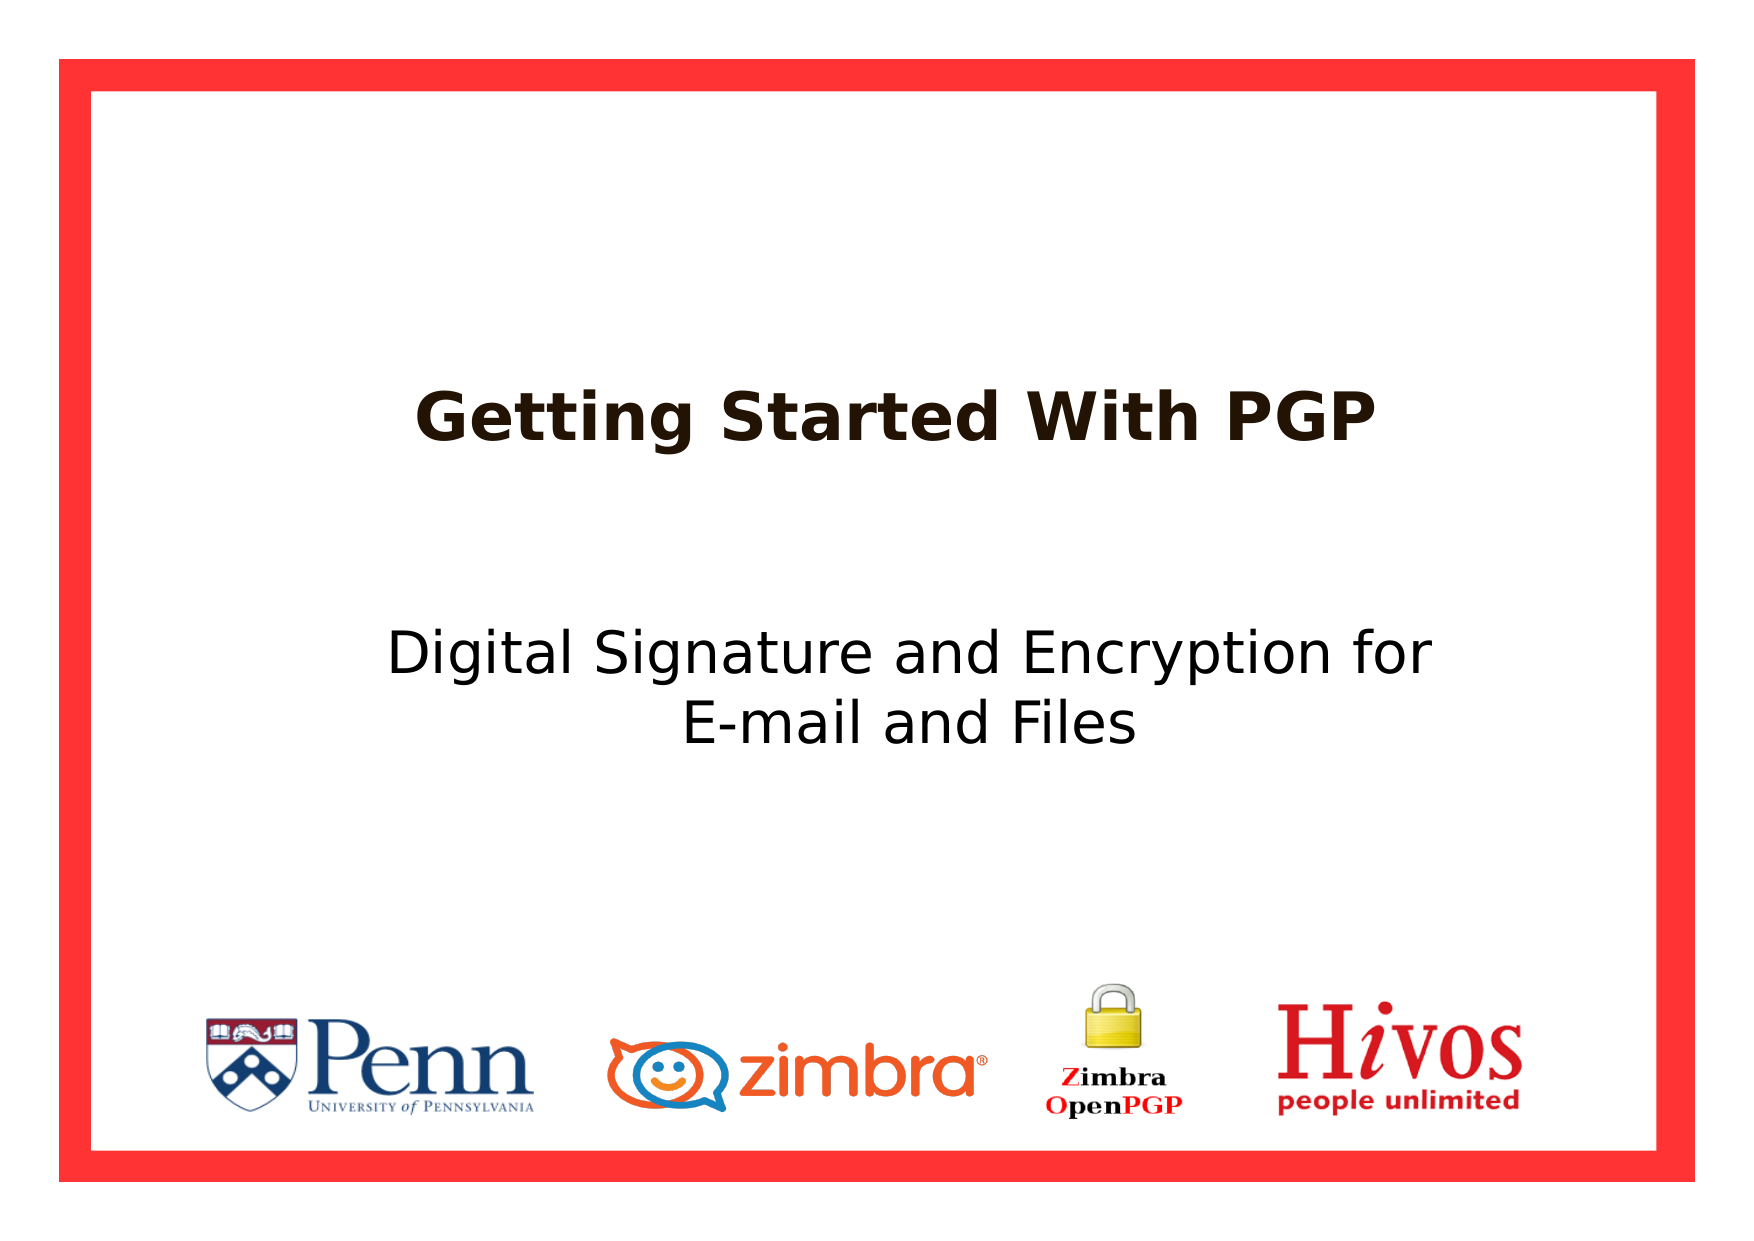

# Getting Started With PGP
Digital Signature and Encryption for E-mail and Files